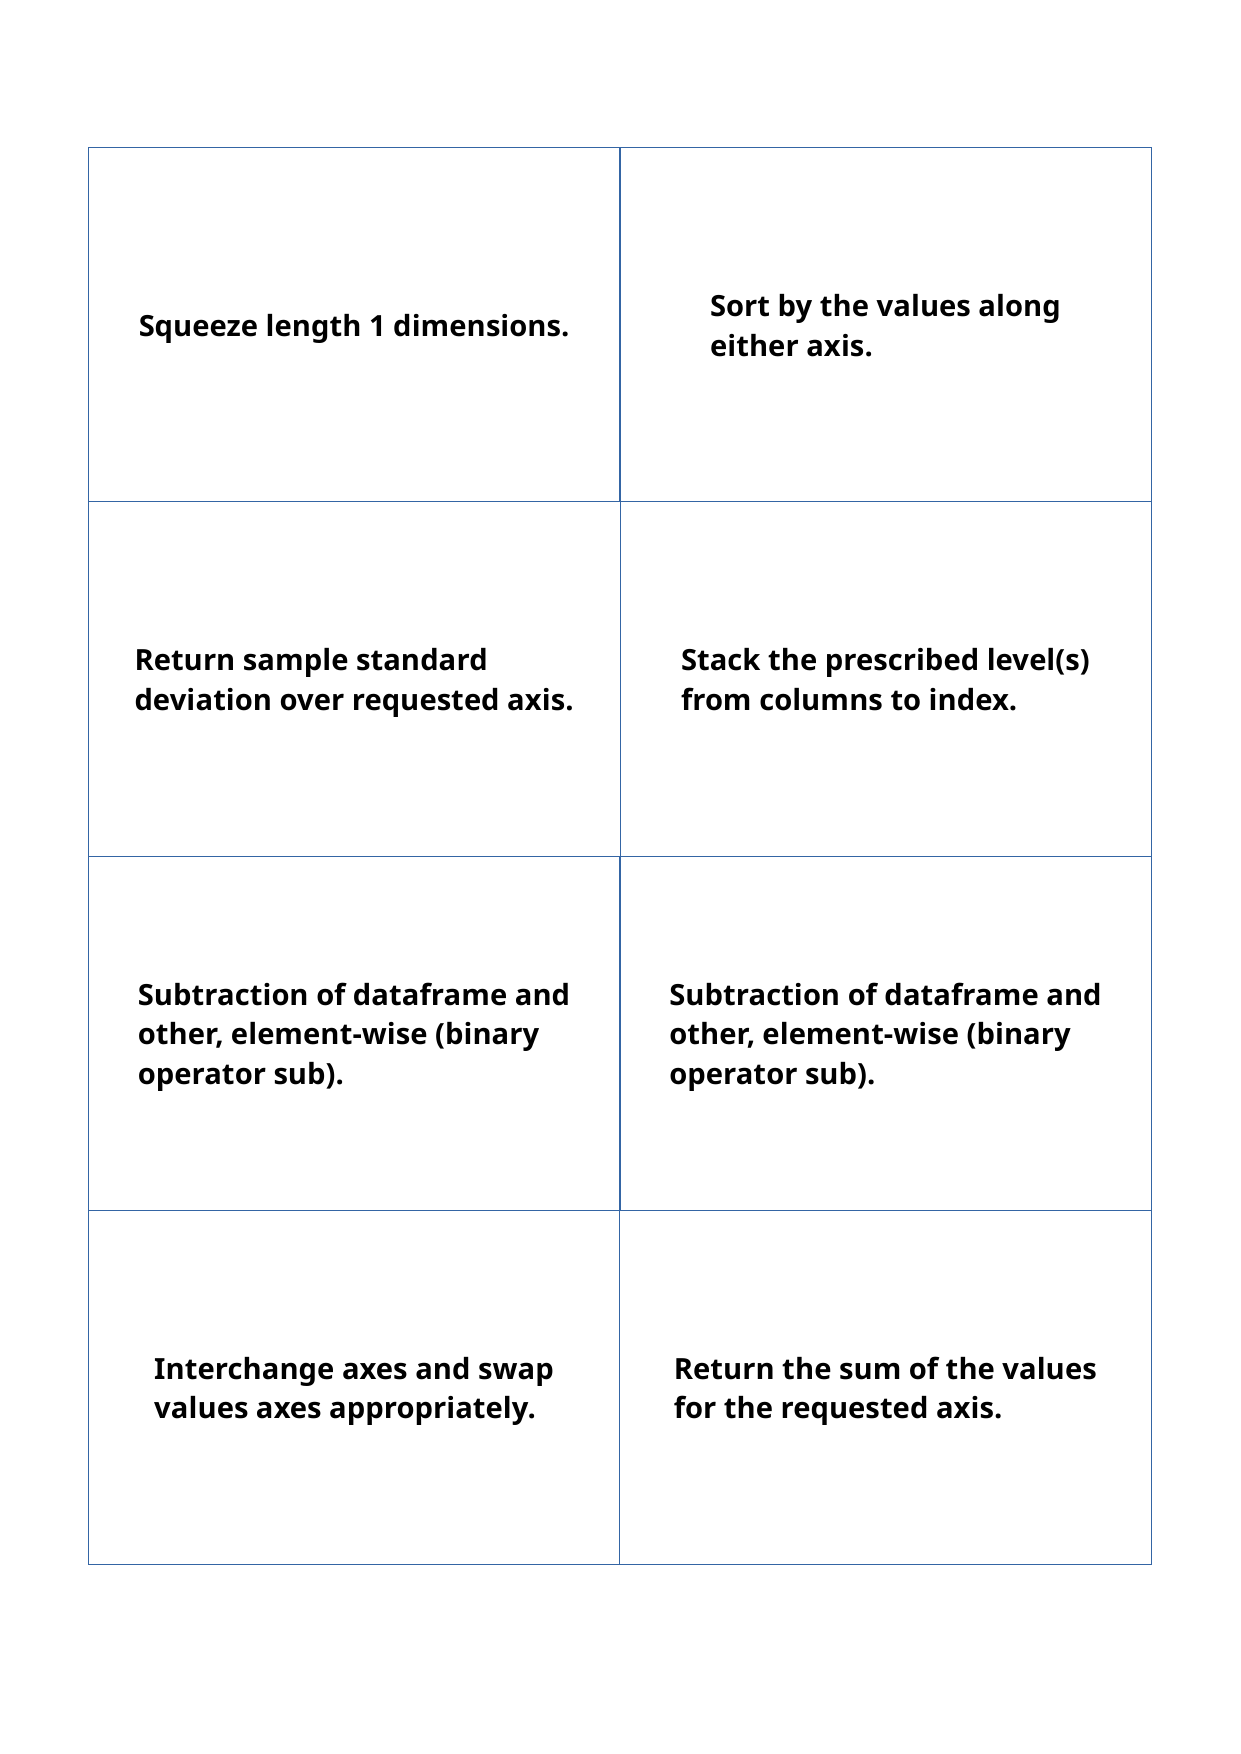

Squeeze length 1 dimensions.
Sort by the values along
either axis.
Return sample standard
deviation over requested axis.
Stack the prescribed level(s)
from columns to index.
Subtraction of dataframe and
other, element-wise (binary
operator sub).
Subtraction of dataframe and
other, element-wise (binary
operator sub).
Interchange axes and swap
values axes appropriately.
Return the sum of the values
for the requested axis.